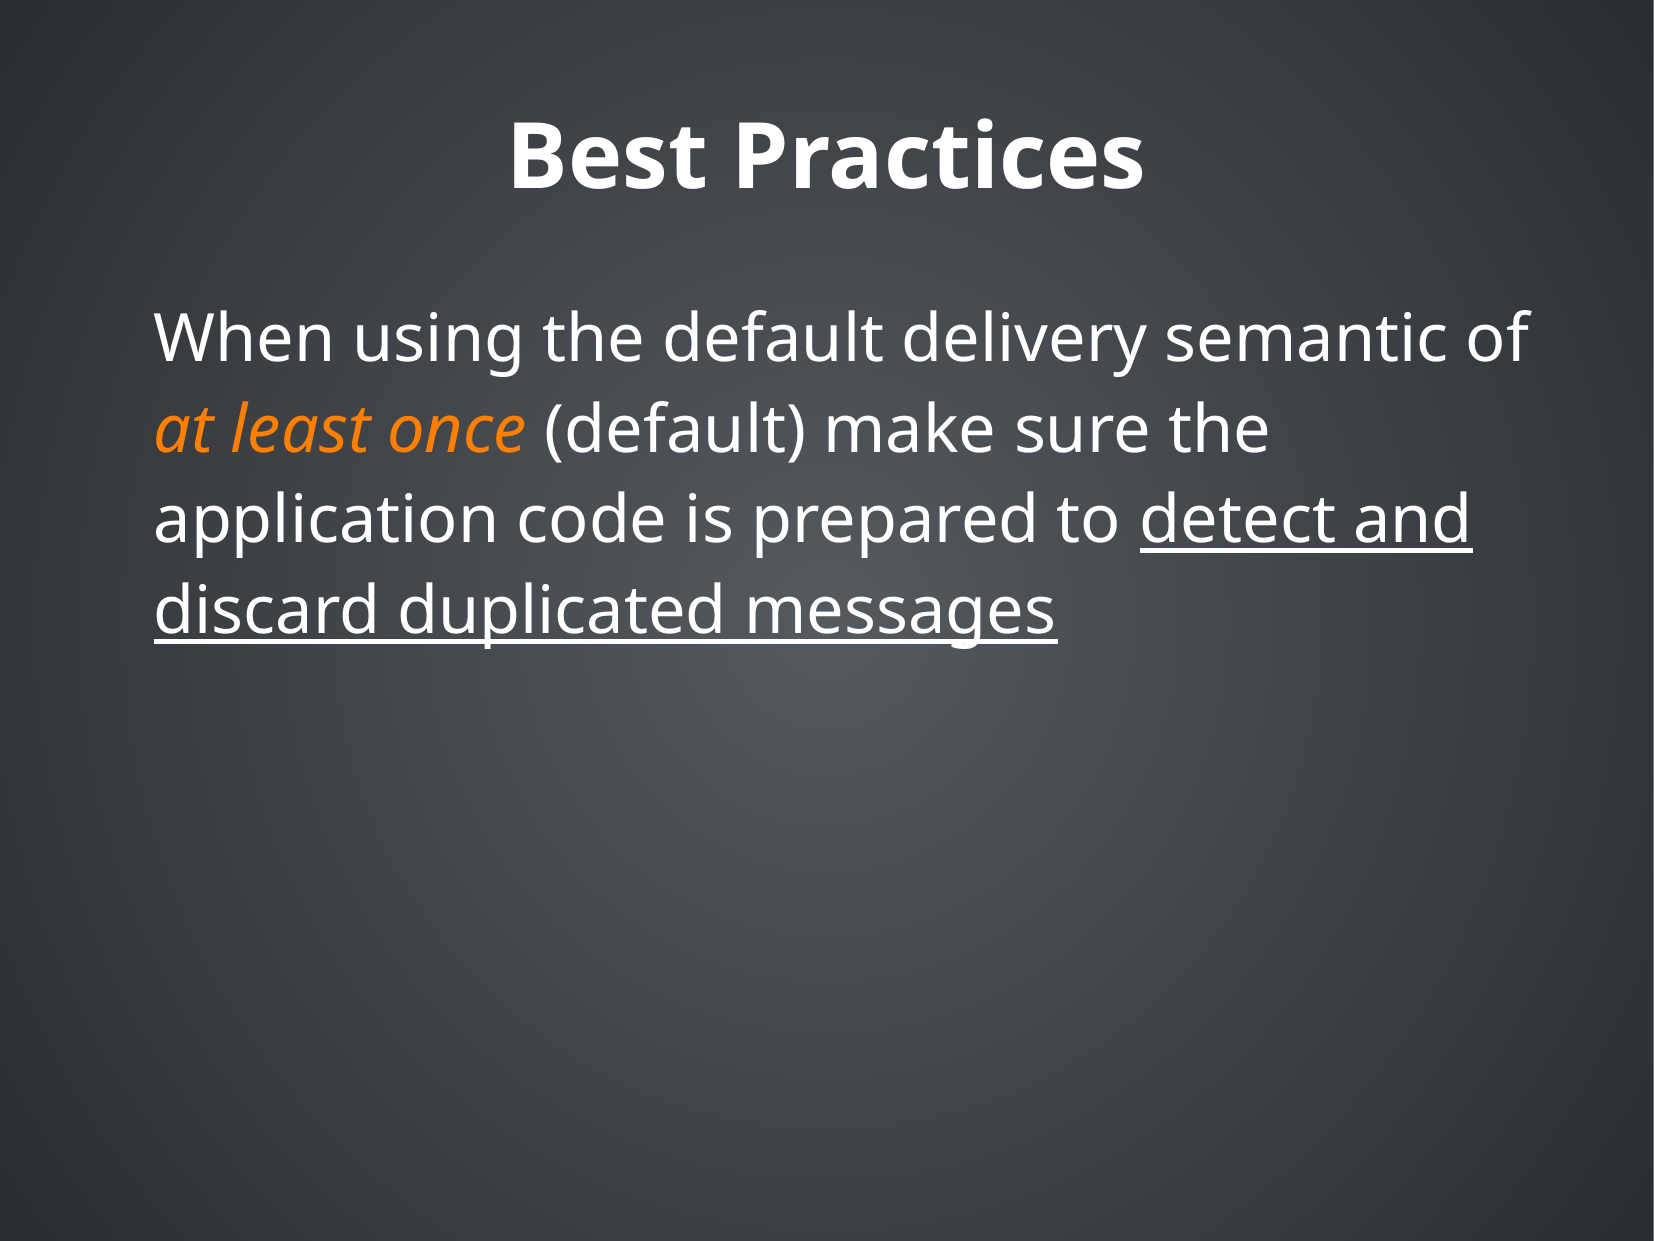

# Best Practices
When using the default delivery semantic of at least once (default) make sure the application code is prepared to detect and discard duplicated messages